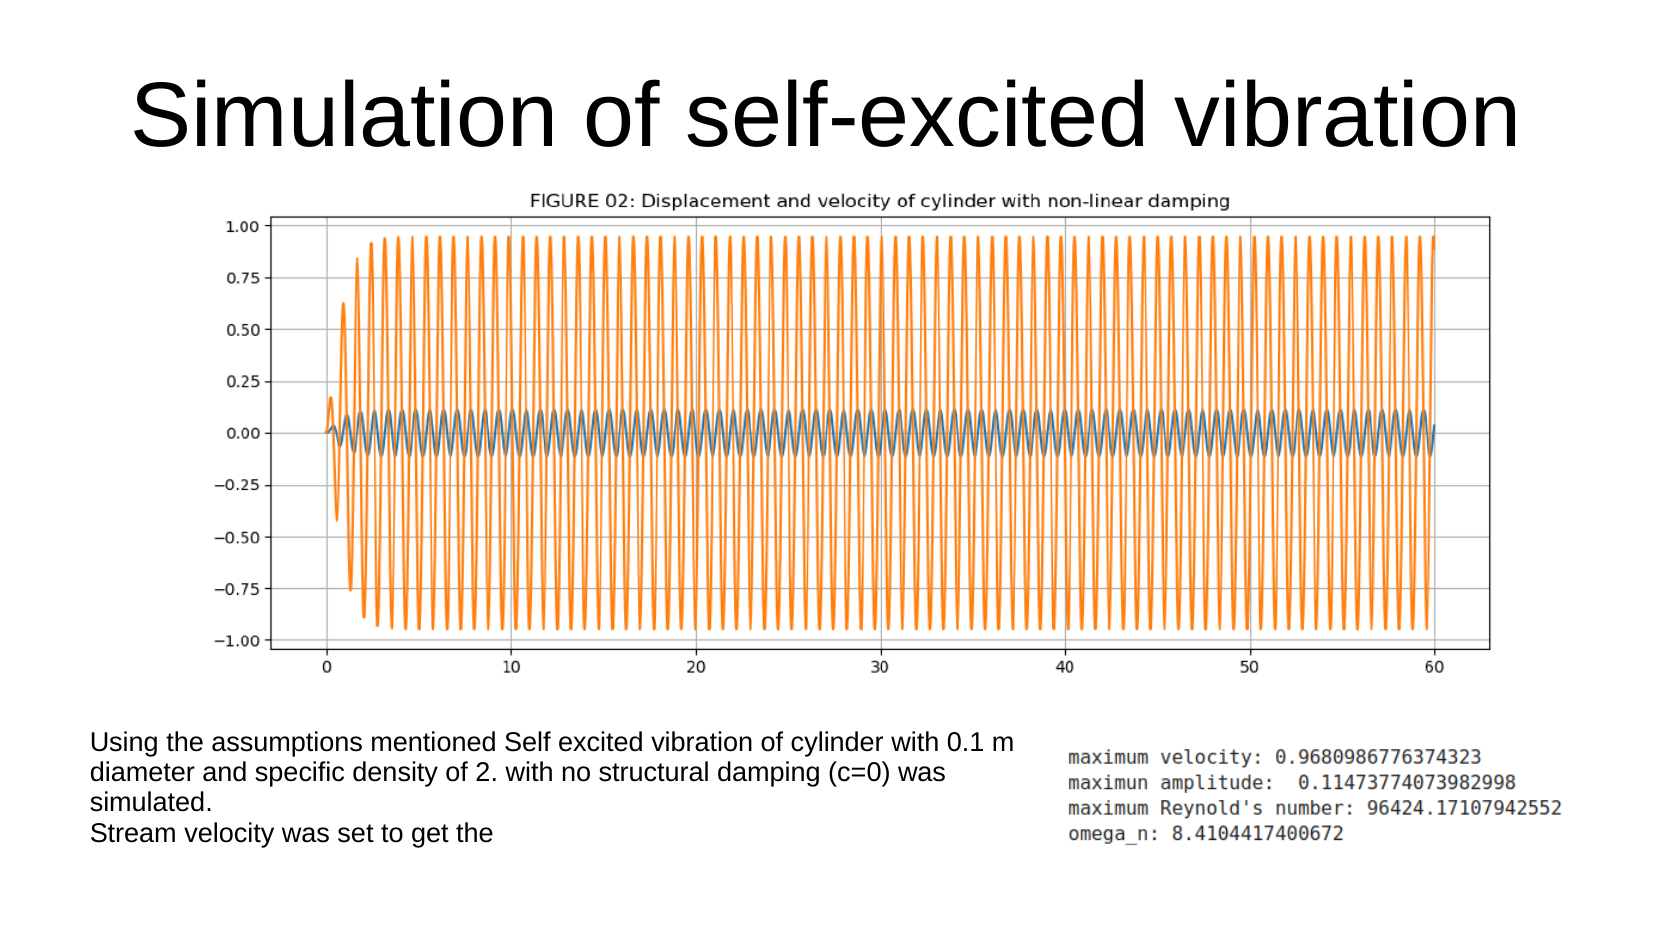

# Simulation of self-excited vibration
Using the assumptions mentioned Self excited vibration of cylinder with 0.1 m diameter and specific density of 2. with no structural damping (c=0) was simulated.
Stream velocity was set to get the